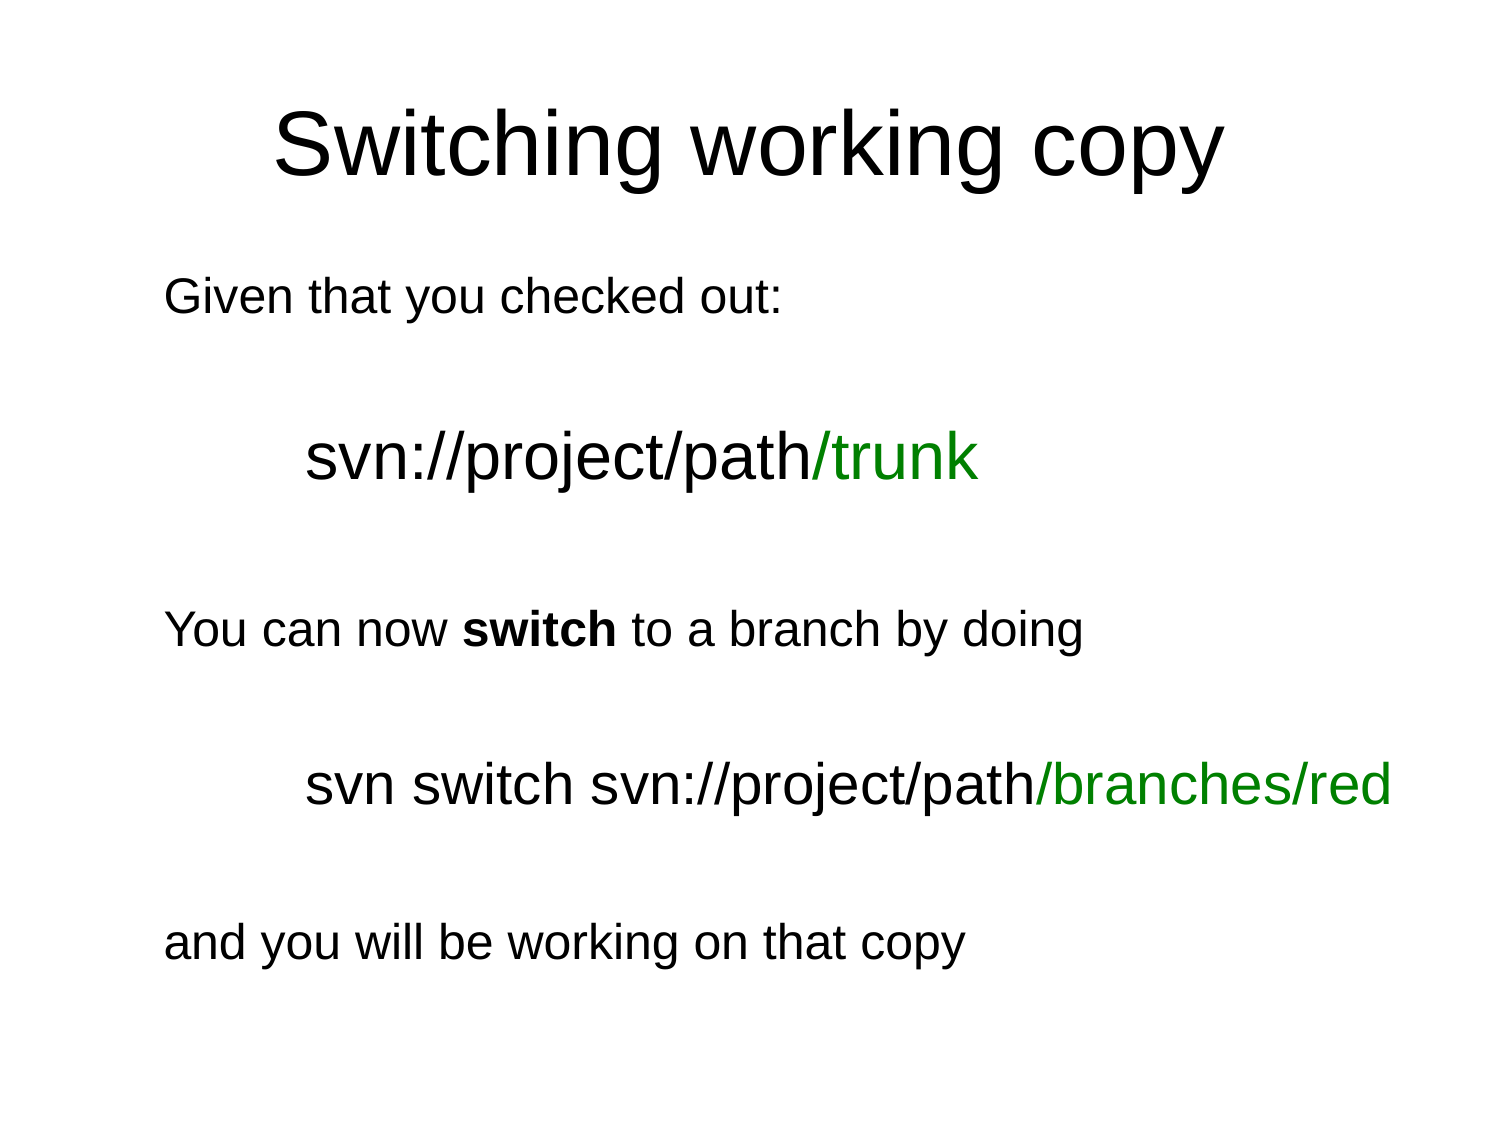

# Switching working copy
Given that you checked out:
svn://project/path/trunk
You can now switch to a branch by doing
svn switch svn://project/path/branches/red
and you will be working on that copy